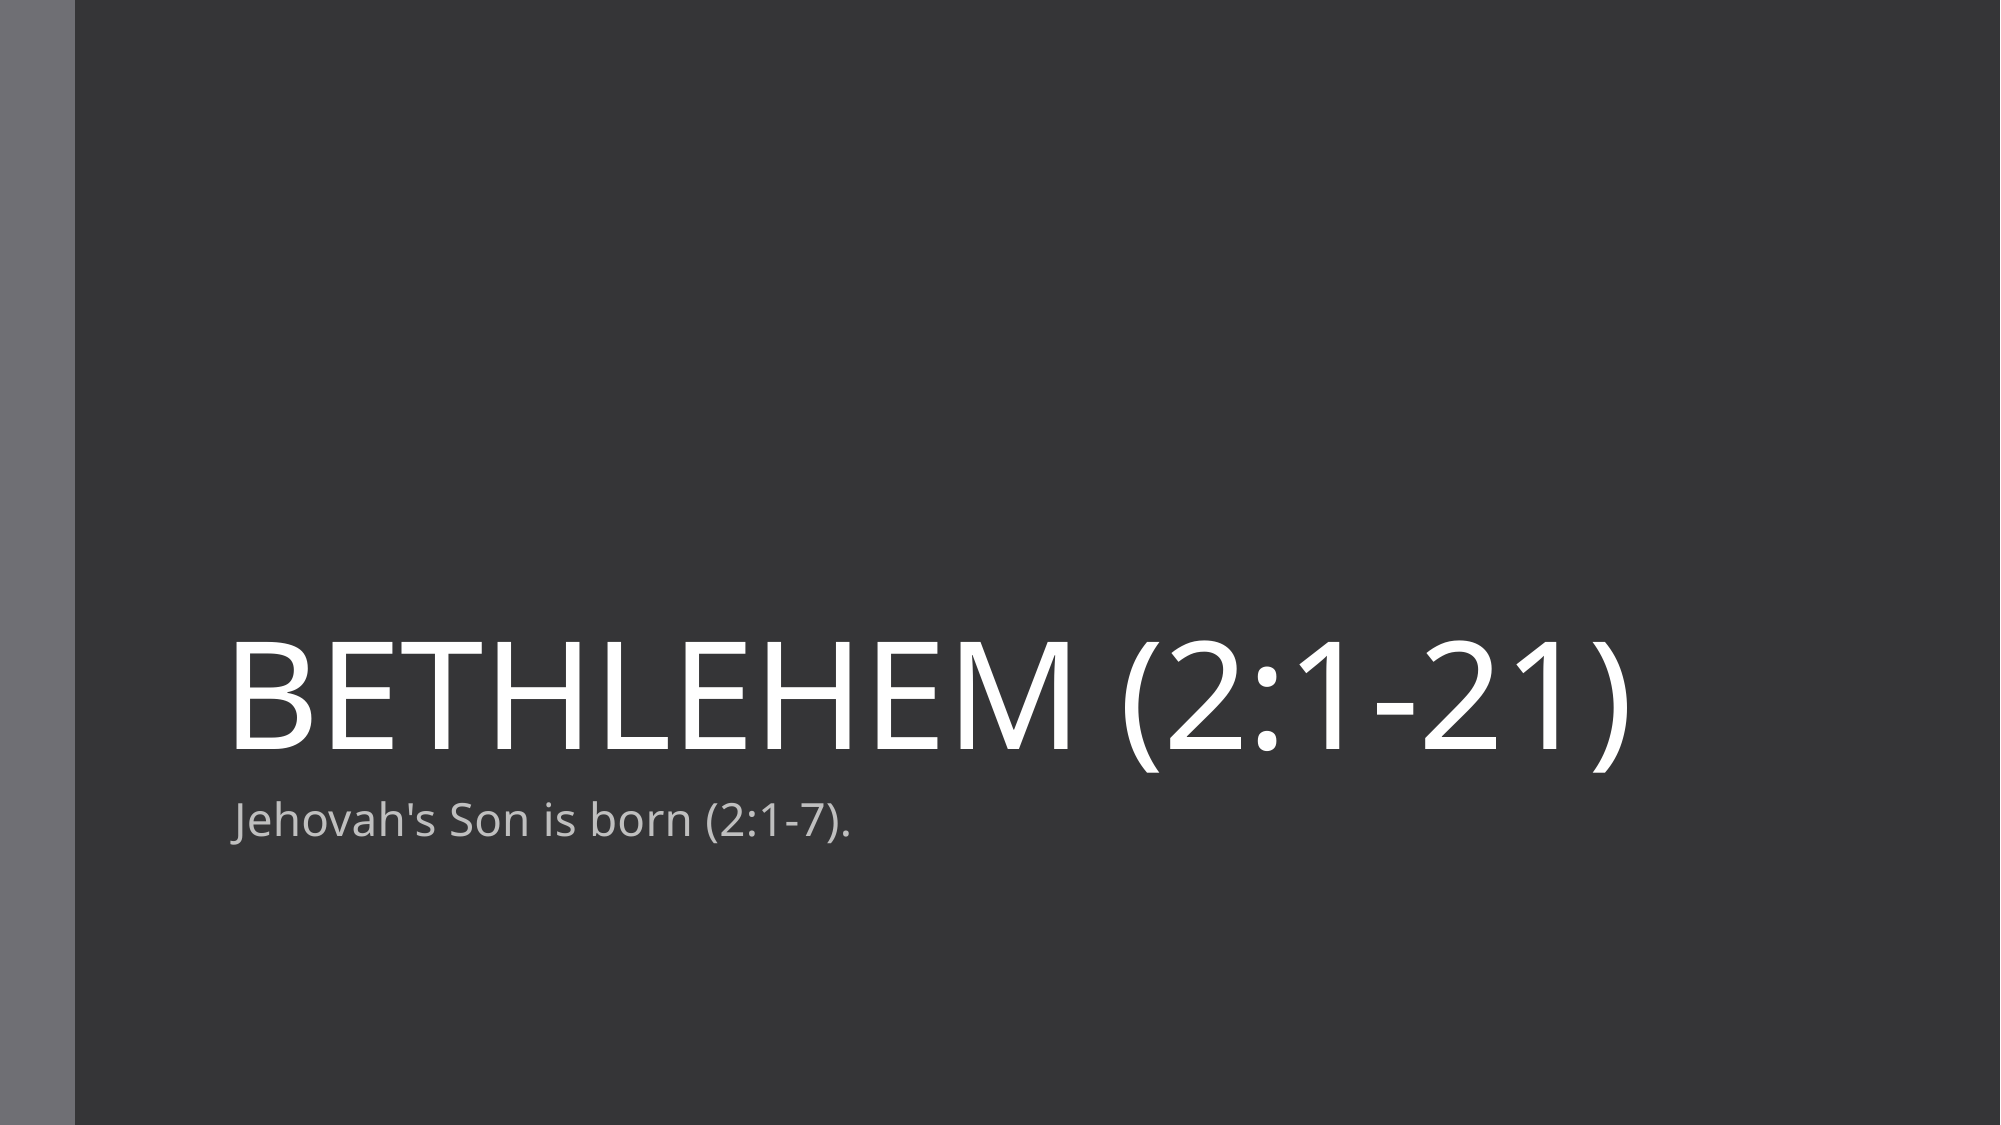

# BETHLEHEM (2:1-21)
 Jehovah's Son is born (2:1-7).